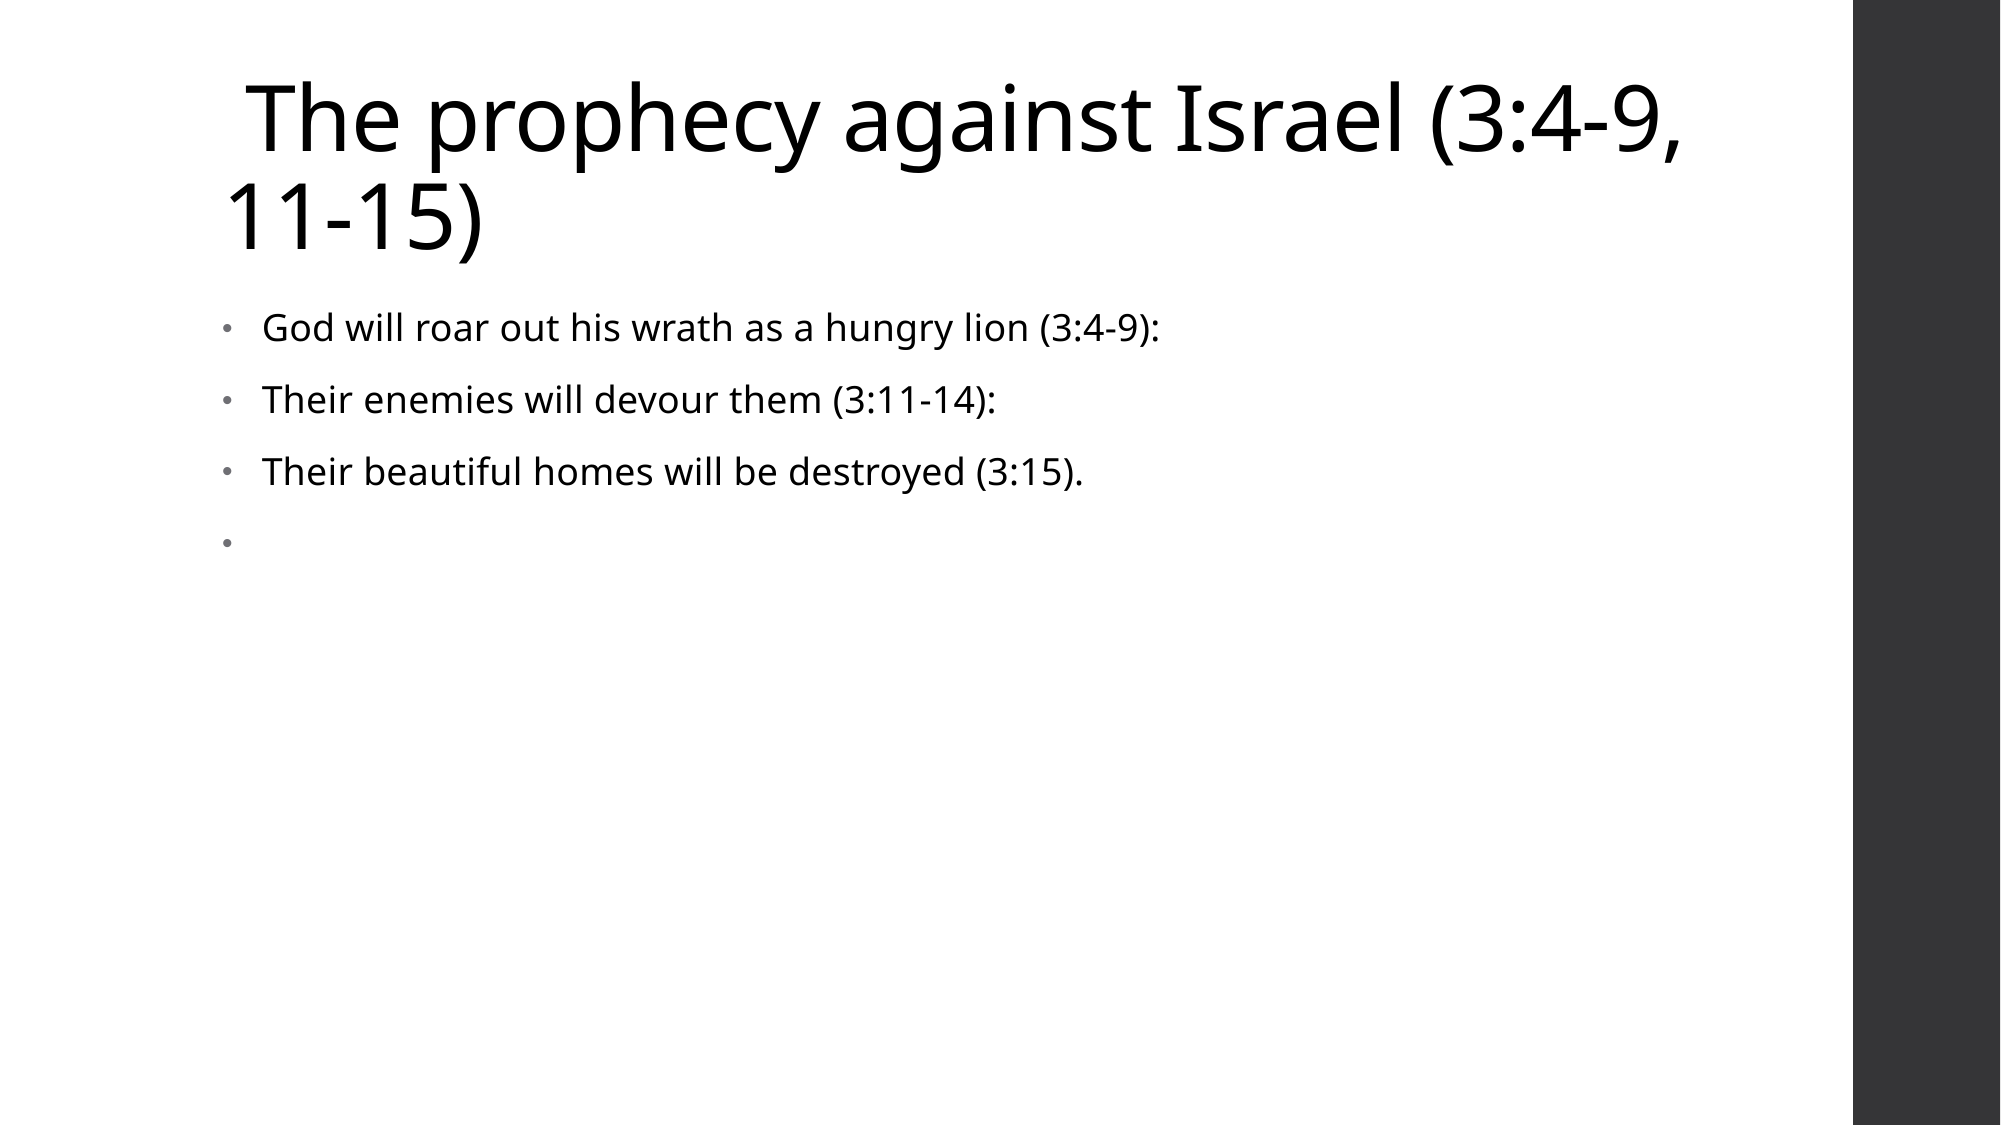

# The prophecy against Israel (3:4-9, 11-15)
 God will roar out his wrath as a hungry lion (3:4-9):
 Their enemies will devour them (3:11-14):
 Their beautiful homes will be destroyed (3:15).